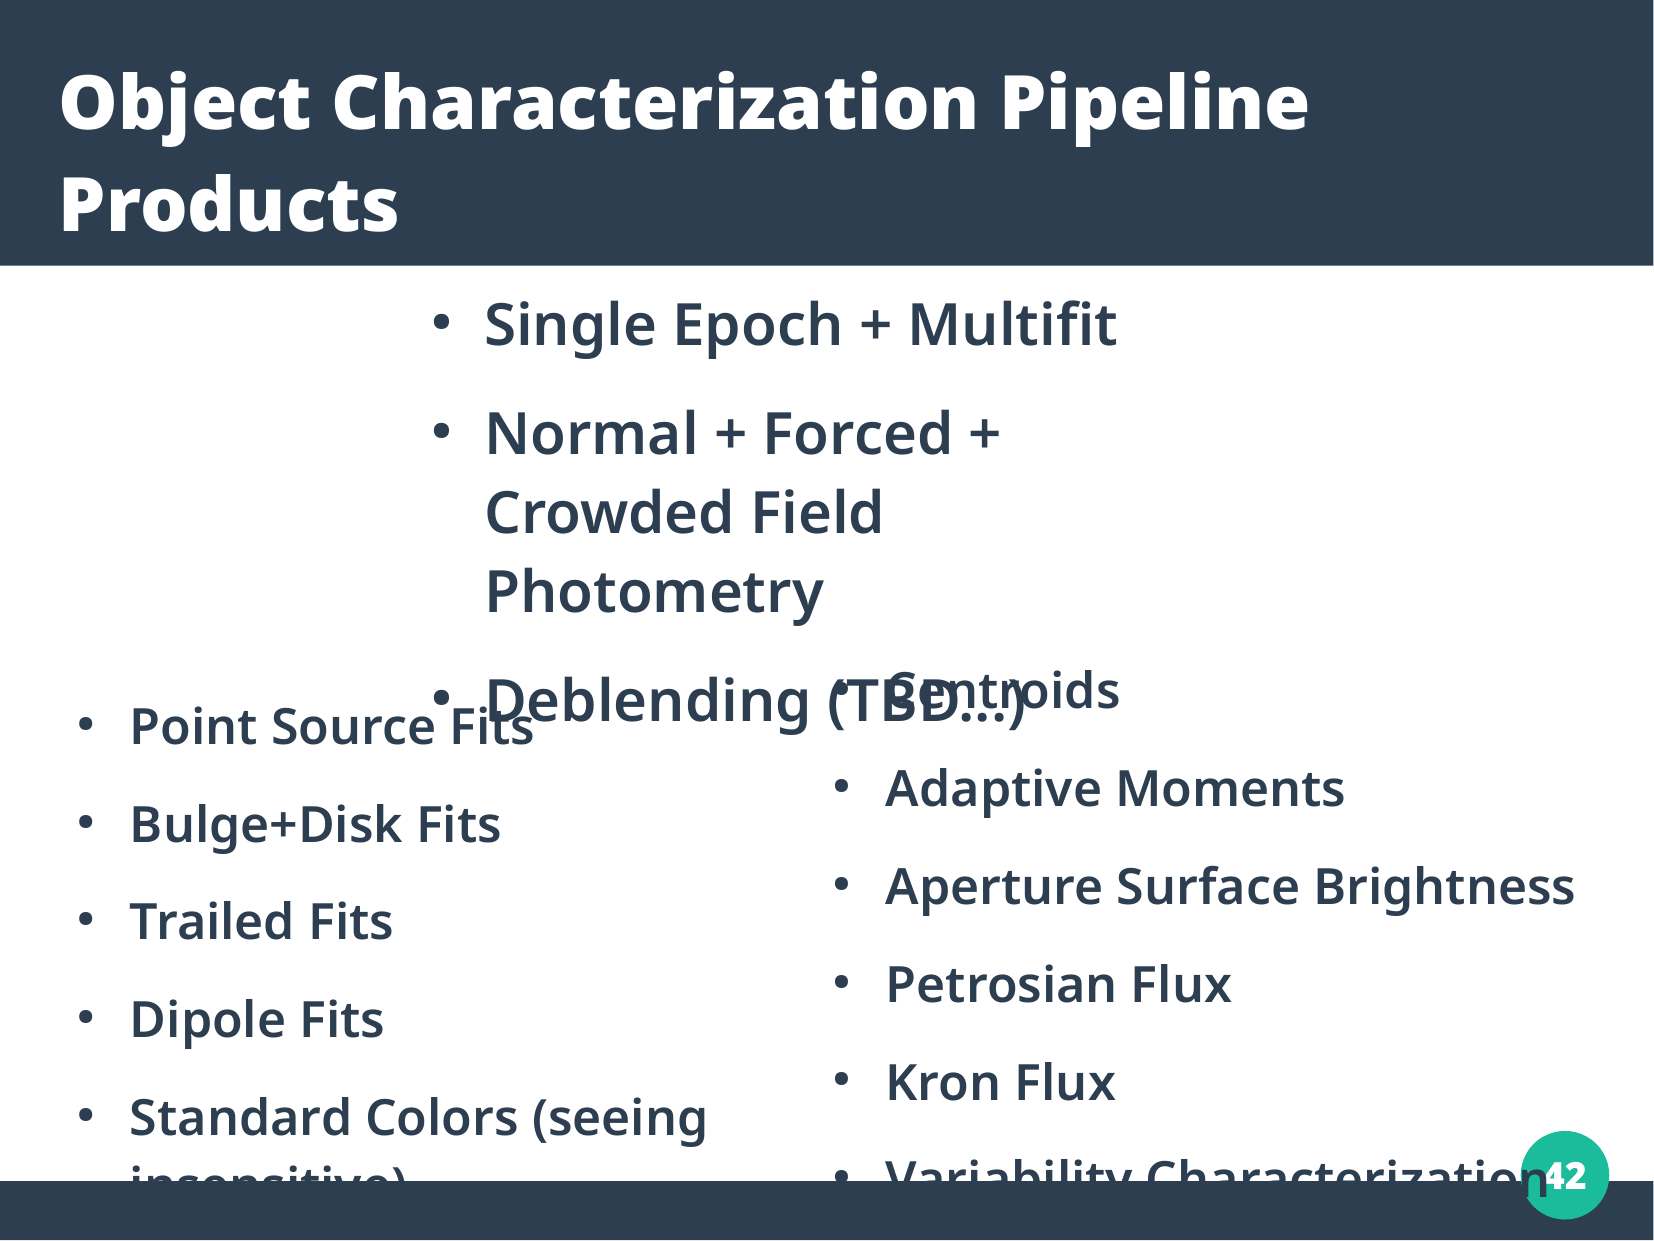

# Object Characterization Pipeline Products
Single Epoch + Multifit
Normal + Forced + Crowded Field Photometry
Deblending (TBD...)
Centroids
Adaptive Moments
Aperture Surface Brightness
Petrosian Flux
Kron Flux
Variability Characterization
Point Source Fits
Bulge+Disk Fits
Trailed Fits
Dipole Fits
Standard Colors (seeing insensitive)
42